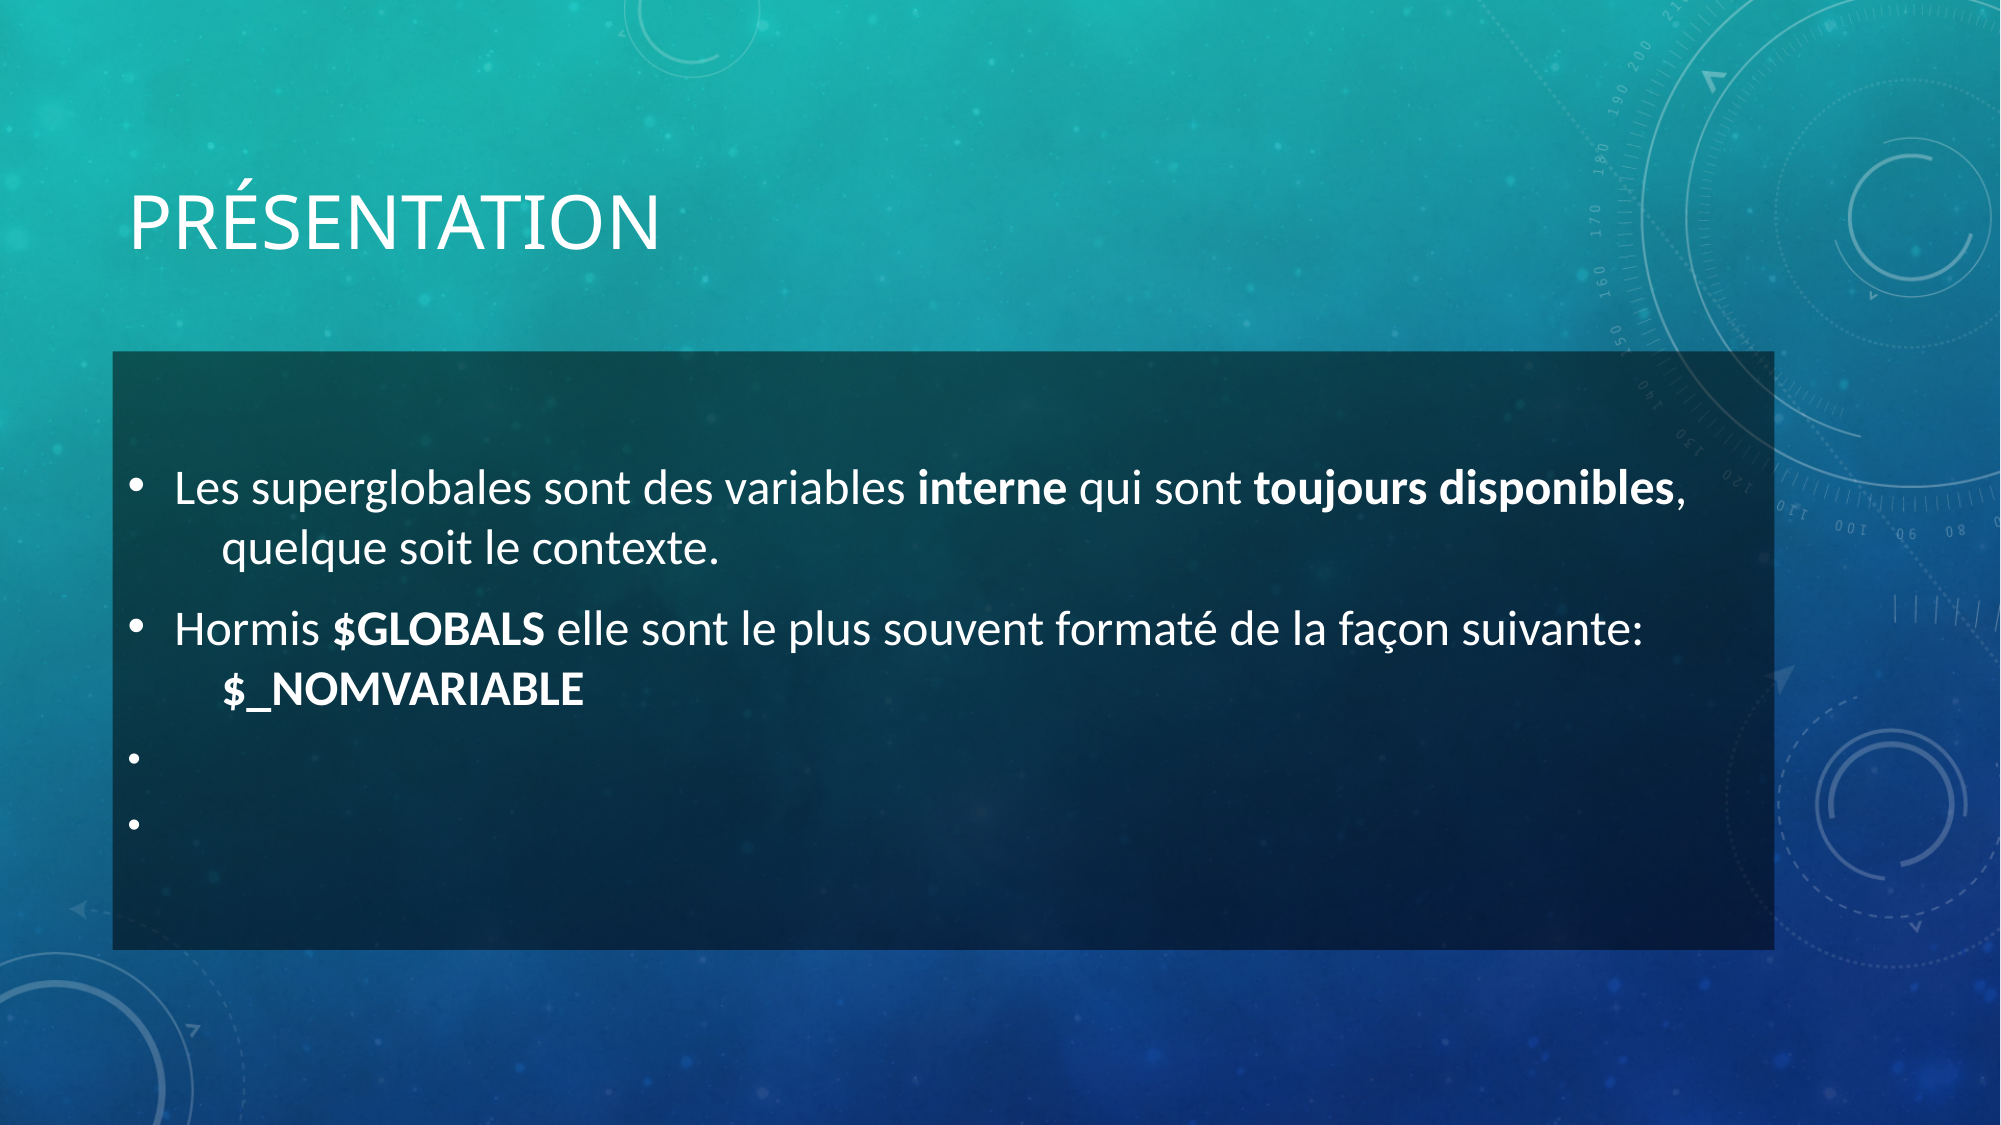

# Présentation
Les superglobales sont des variables interne qui sont toujours disponibles, quelque soit le contexte.
Hormis $GLOBALS elle sont le plus souvent formaté de la façon suivante: $_NOMVARIABLE